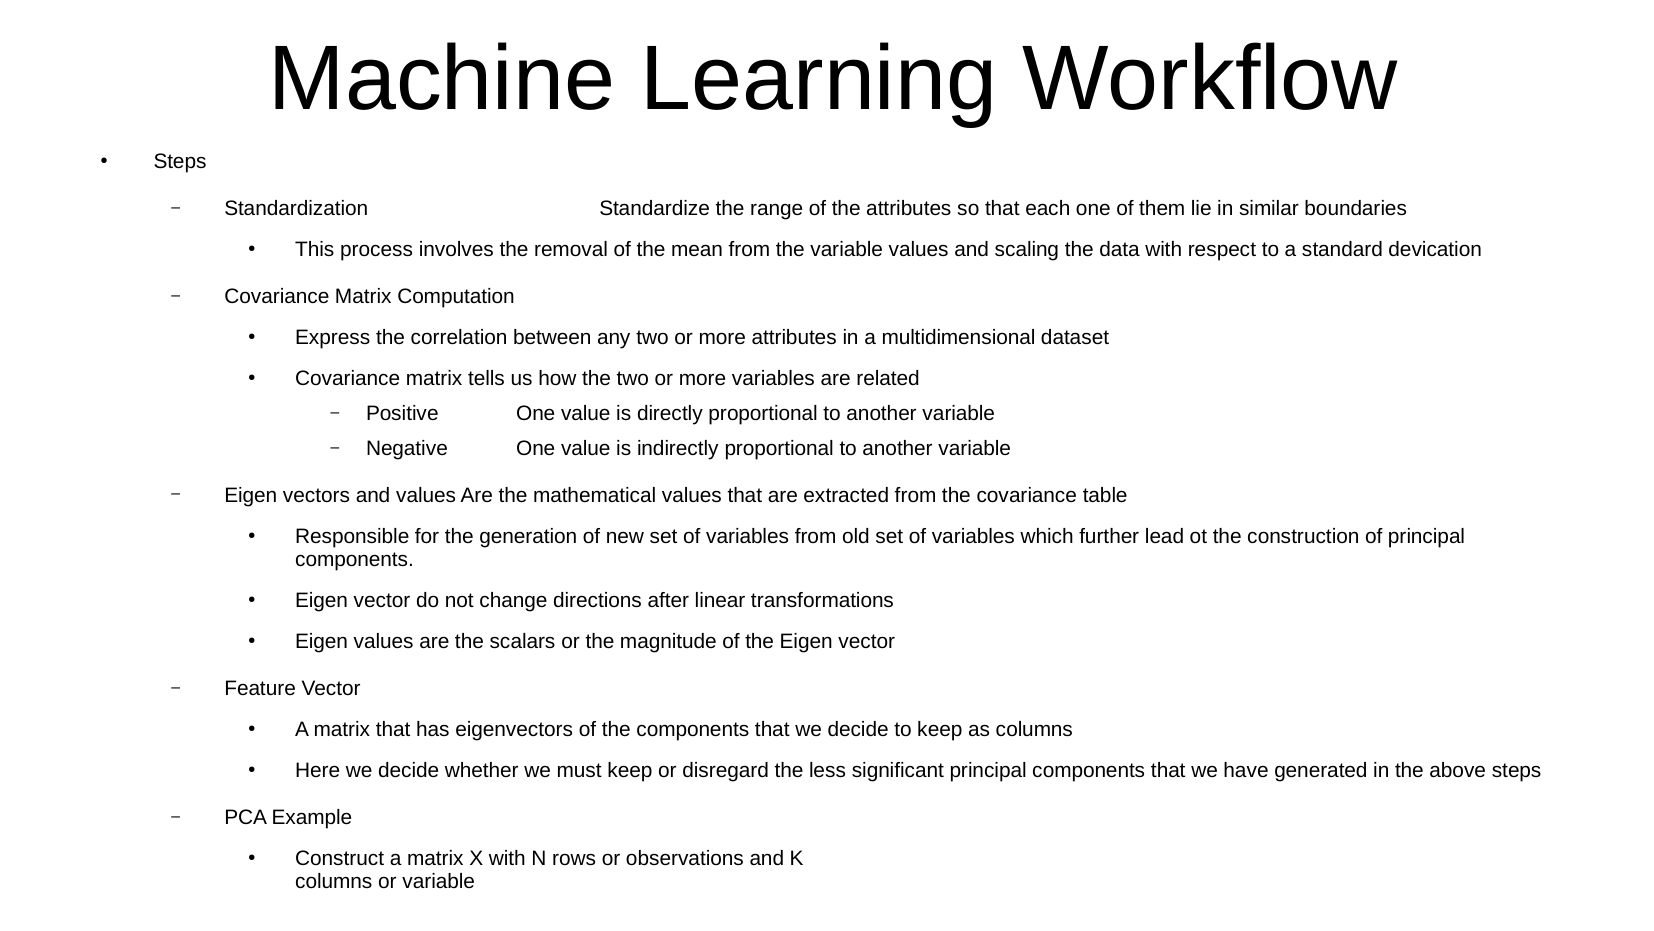

# Machine Learning Workflow
Steps
Standardization 				Standardize the range of the attributes so that each one of them lie in similar boundaries
This process involves the removal of the mean from the variable values and scaling the data with respect to a standard devication
Covariance Matrix Computation
Express the correlation between any two or more attributes in a multidimensional dataset
Covariance matrix tells us how the two or more variables are related
Positive 	One value is directly proportional to another variable
Negative 	One value is indirectly proportional to another variable
Eigen vectors and values Are the mathematical values that are extracted from the covariance table
Responsible for the generation of new set of variables from old set of variables which further lead ot the construction of principal components.
Eigen vector do not change directions after linear transformations
Eigen values are the scalars or the magnitude of the Eigen vector
Feature Vector
A matrix that has eigenvectors of the components that we decide to keep as columns
Here we decide whether we must keep or disregard the less significant principal components that we have generated in the above steps
PCA Example
Construct a matrix X with N rows or observations and K
columns or variable